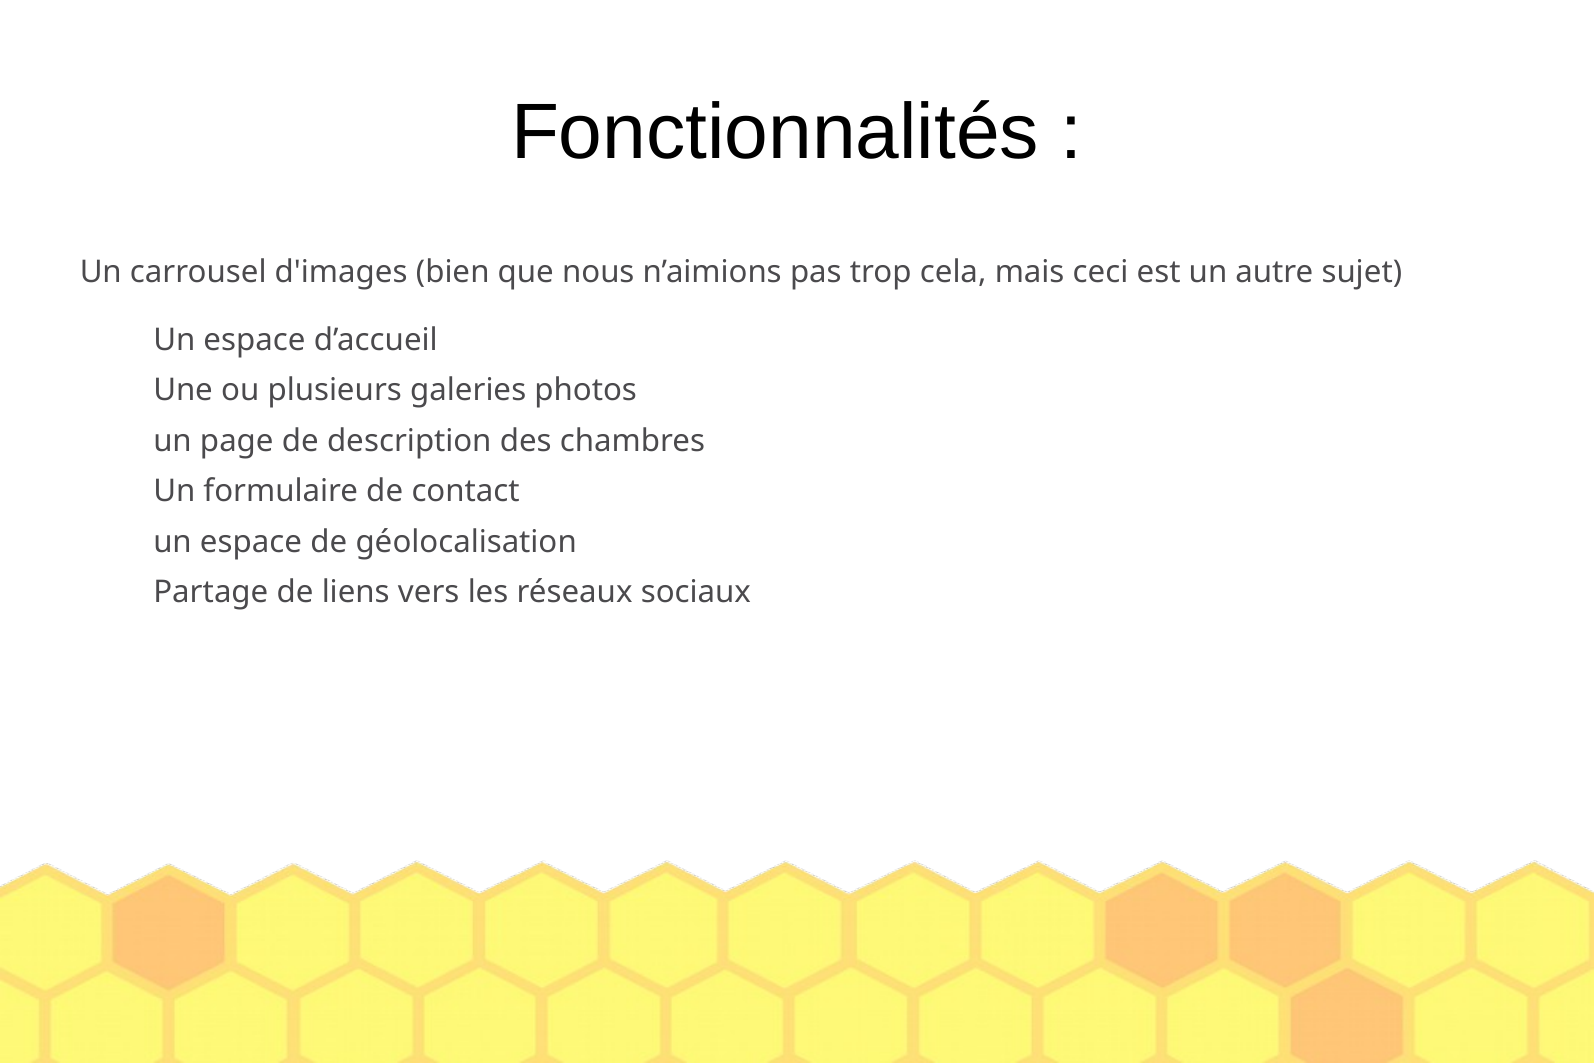

# Fonctionnalités :
Un carrousel d'images (bien que nous n’aimions pas trop cela, mais ceci est un autre sujet)
Un espace d’accueil
Une ou plusieurs galeries photos
un page de description des chambres
Un formulaire de contact
un espace de géolocalisation
Partage de liens vers les réseaux sociaux